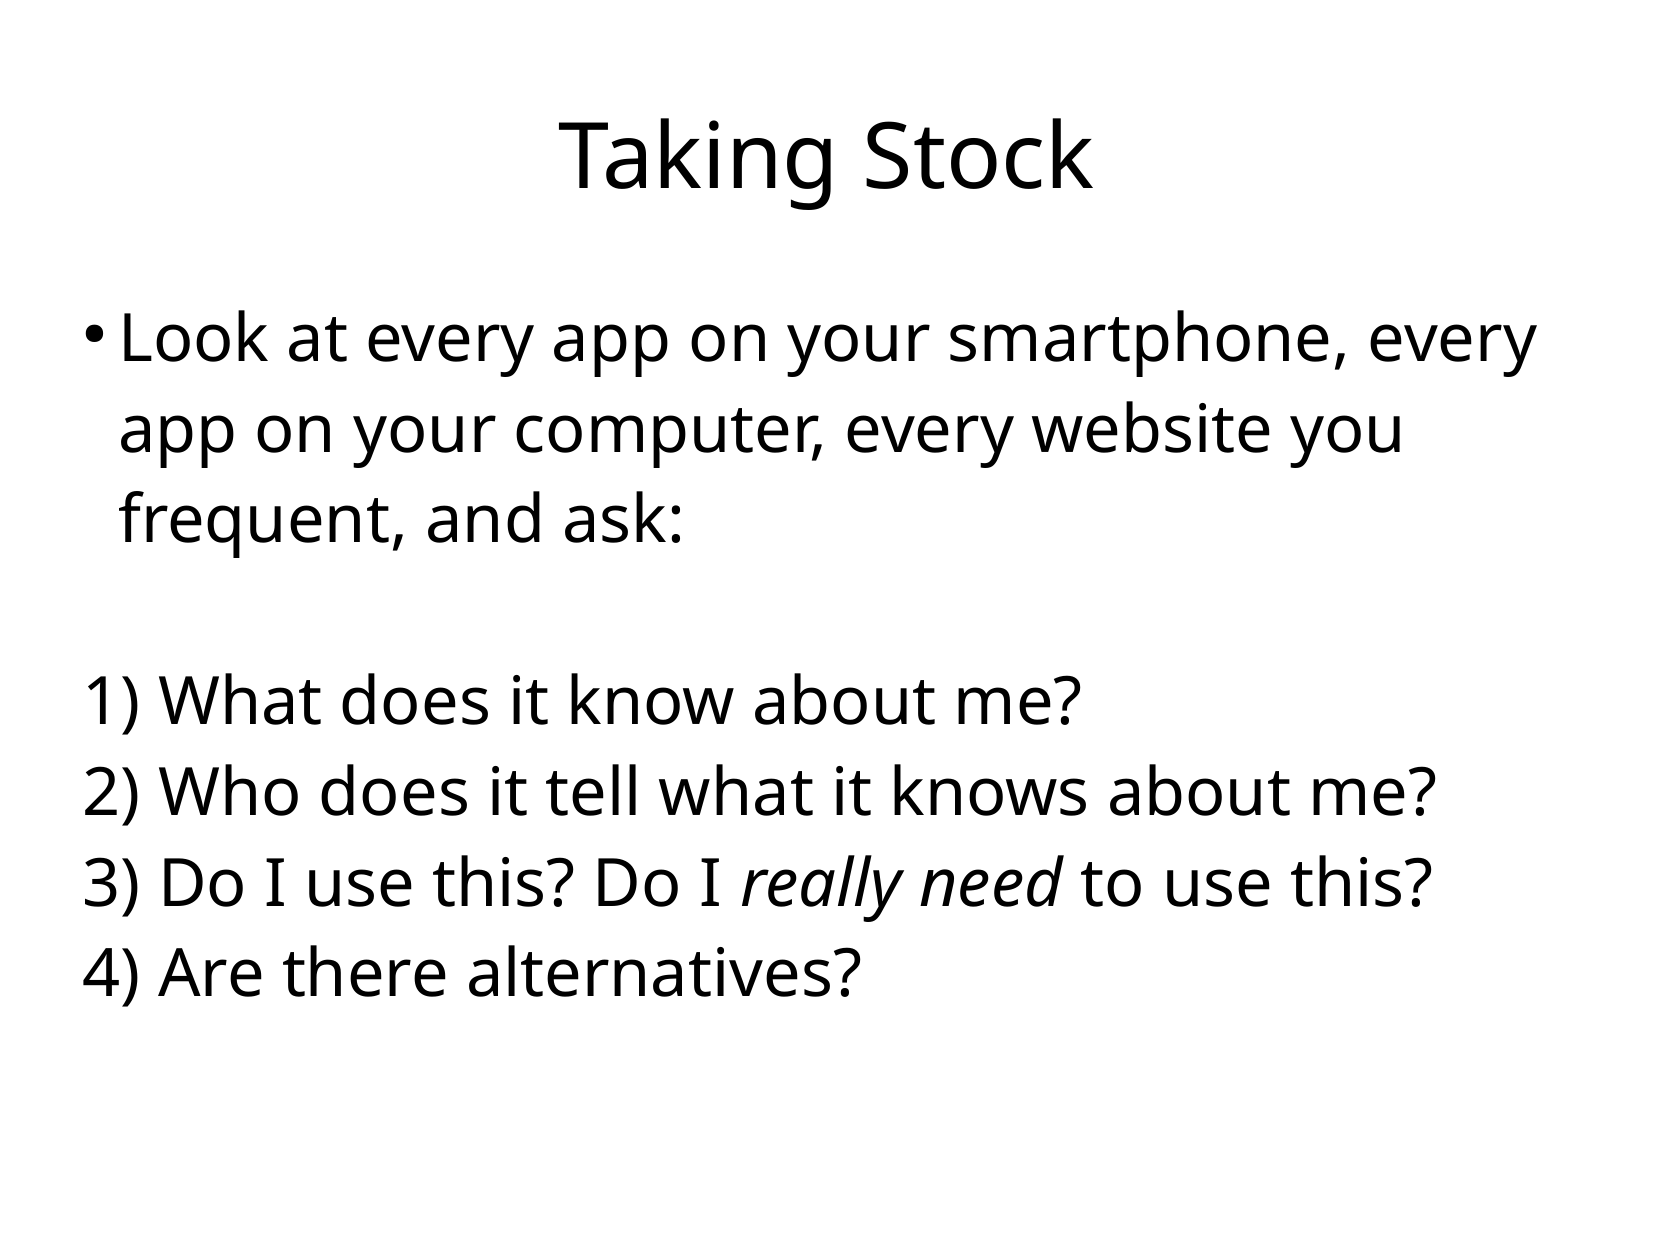

# Taking Stock
Look at every app on your smartphone, every app on your computer, every website you frequent, and ask:
 What does it know about me?
 Who does it tell what it knows about me?
 Do I use this? Do I really need to use this?
 Are there alternatives?